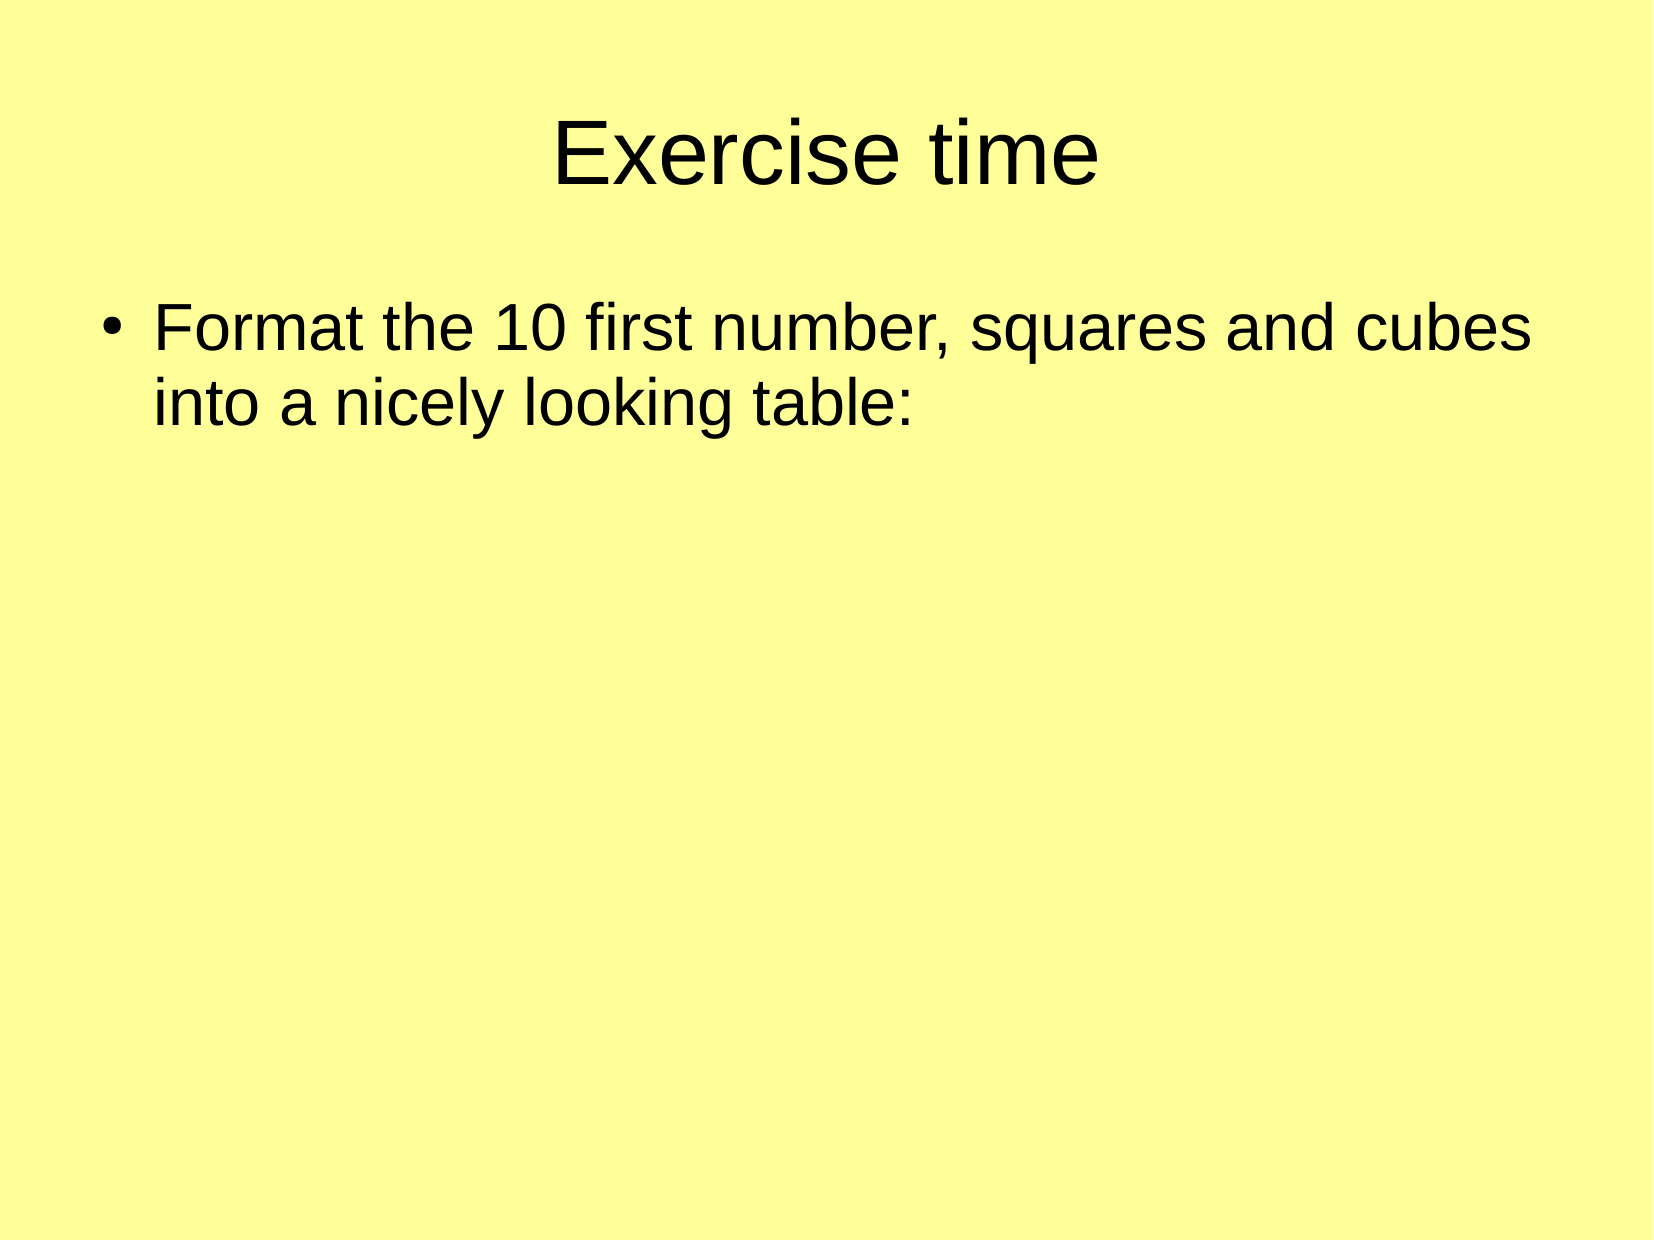

# Exercise time
Format the 10 first number, squares and cubes into a nicely looking table: